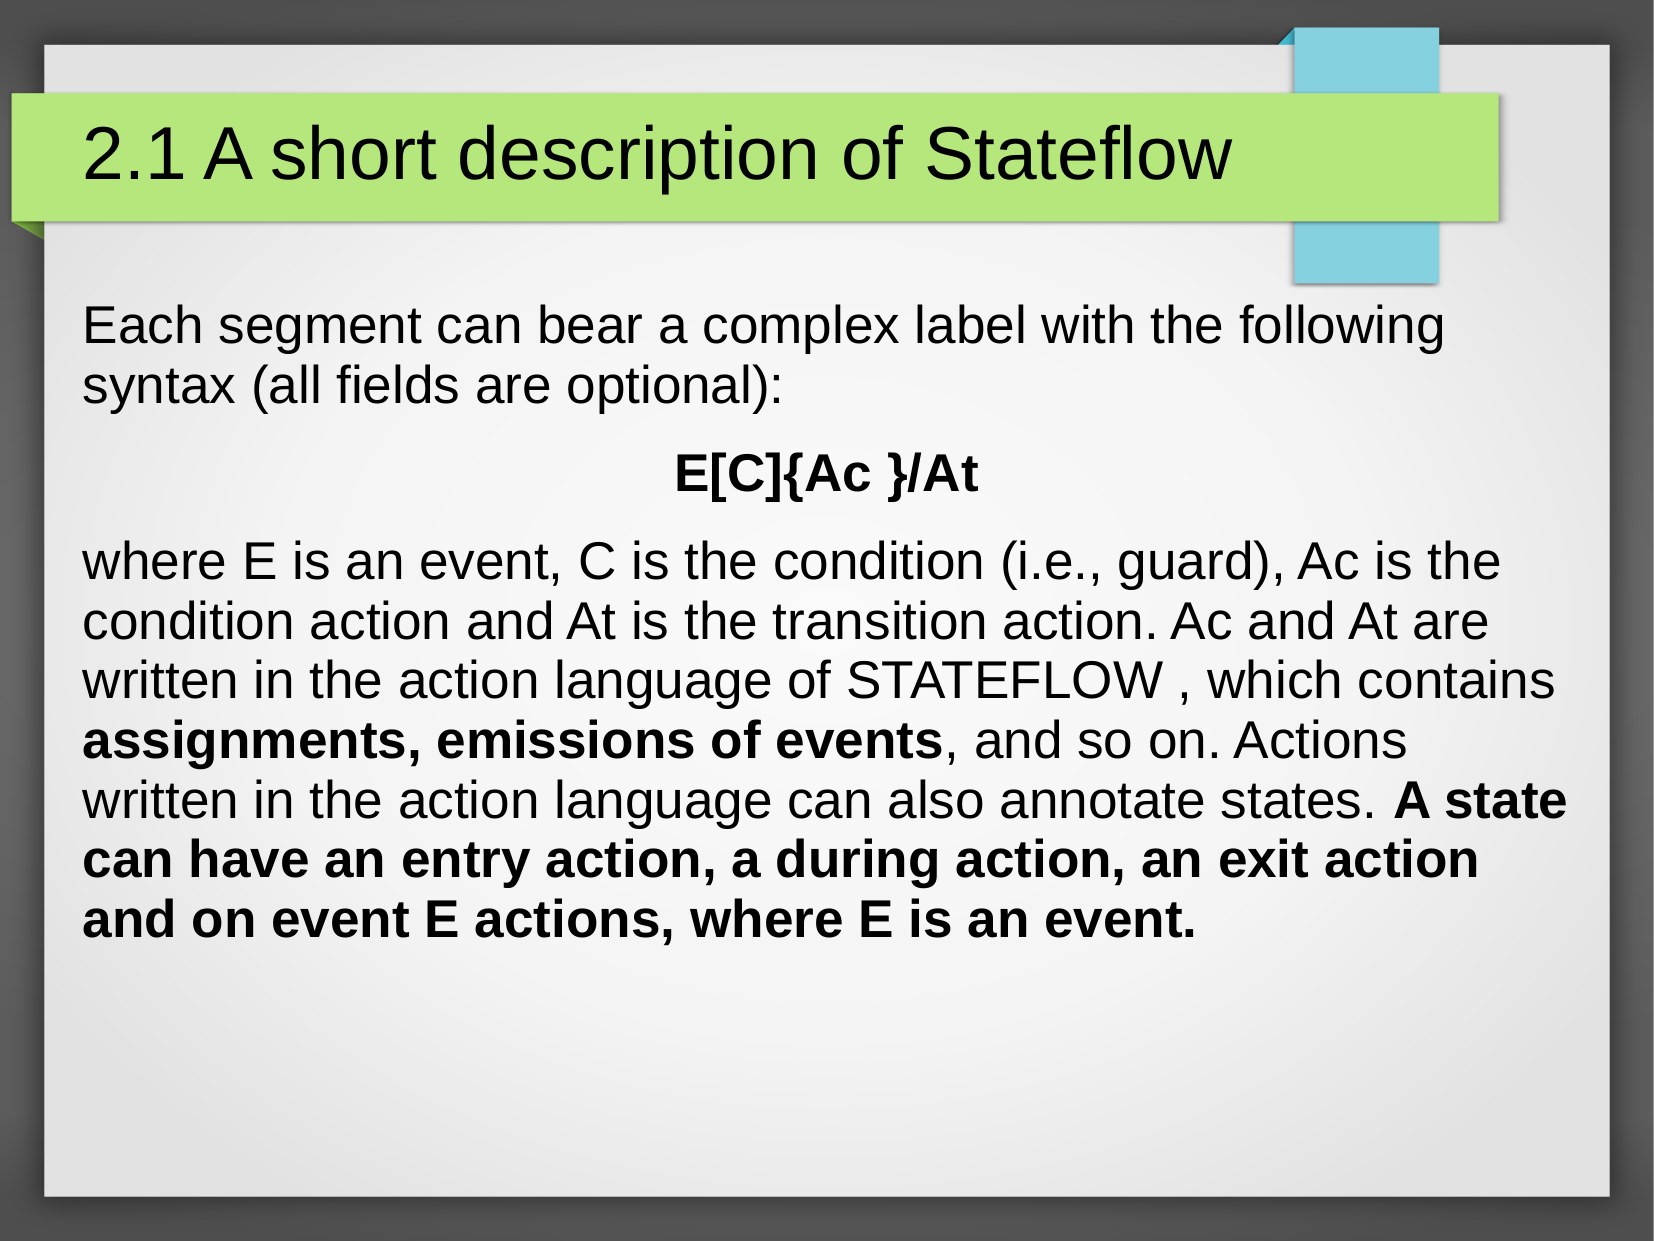

# 2.1 A short description of Stateflow
Each segment can bear a complex label with the following syntax (all fields are optional):
E[C]{Ac }/At
where E is an event, C is the condition (i.e., guard), Ac is the condition action and At is the transition action. Ac and At are written in the action language of STATEFLOW , which contains assignments, emissions of events, and so on. Actions written in the action language can also annotate states. A state can have an entry action, a during action, an exit action and on event E actions, where E is an event.